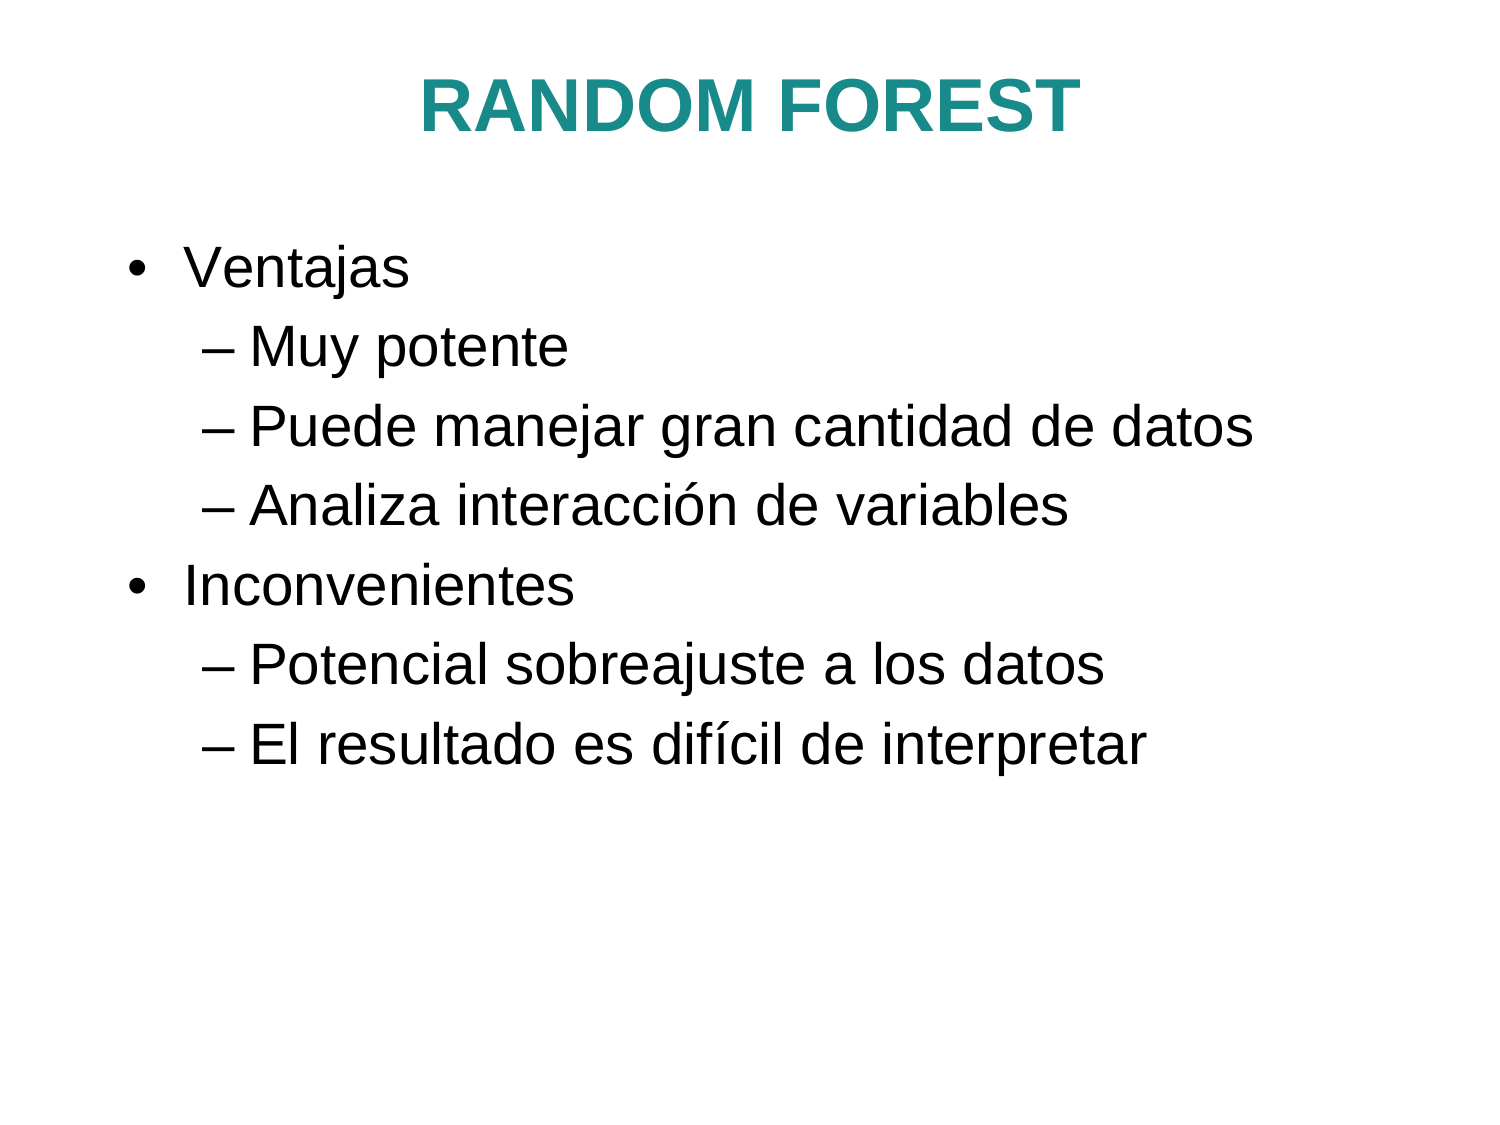

# RANDOM FOREST
Ventajas
Muy potente
Puede manejar gran cantidad de datos
Analiza interacción de variables
Inconvenientes
Potencial sobreajuste a los datos
El resultado es difícil de interpretar